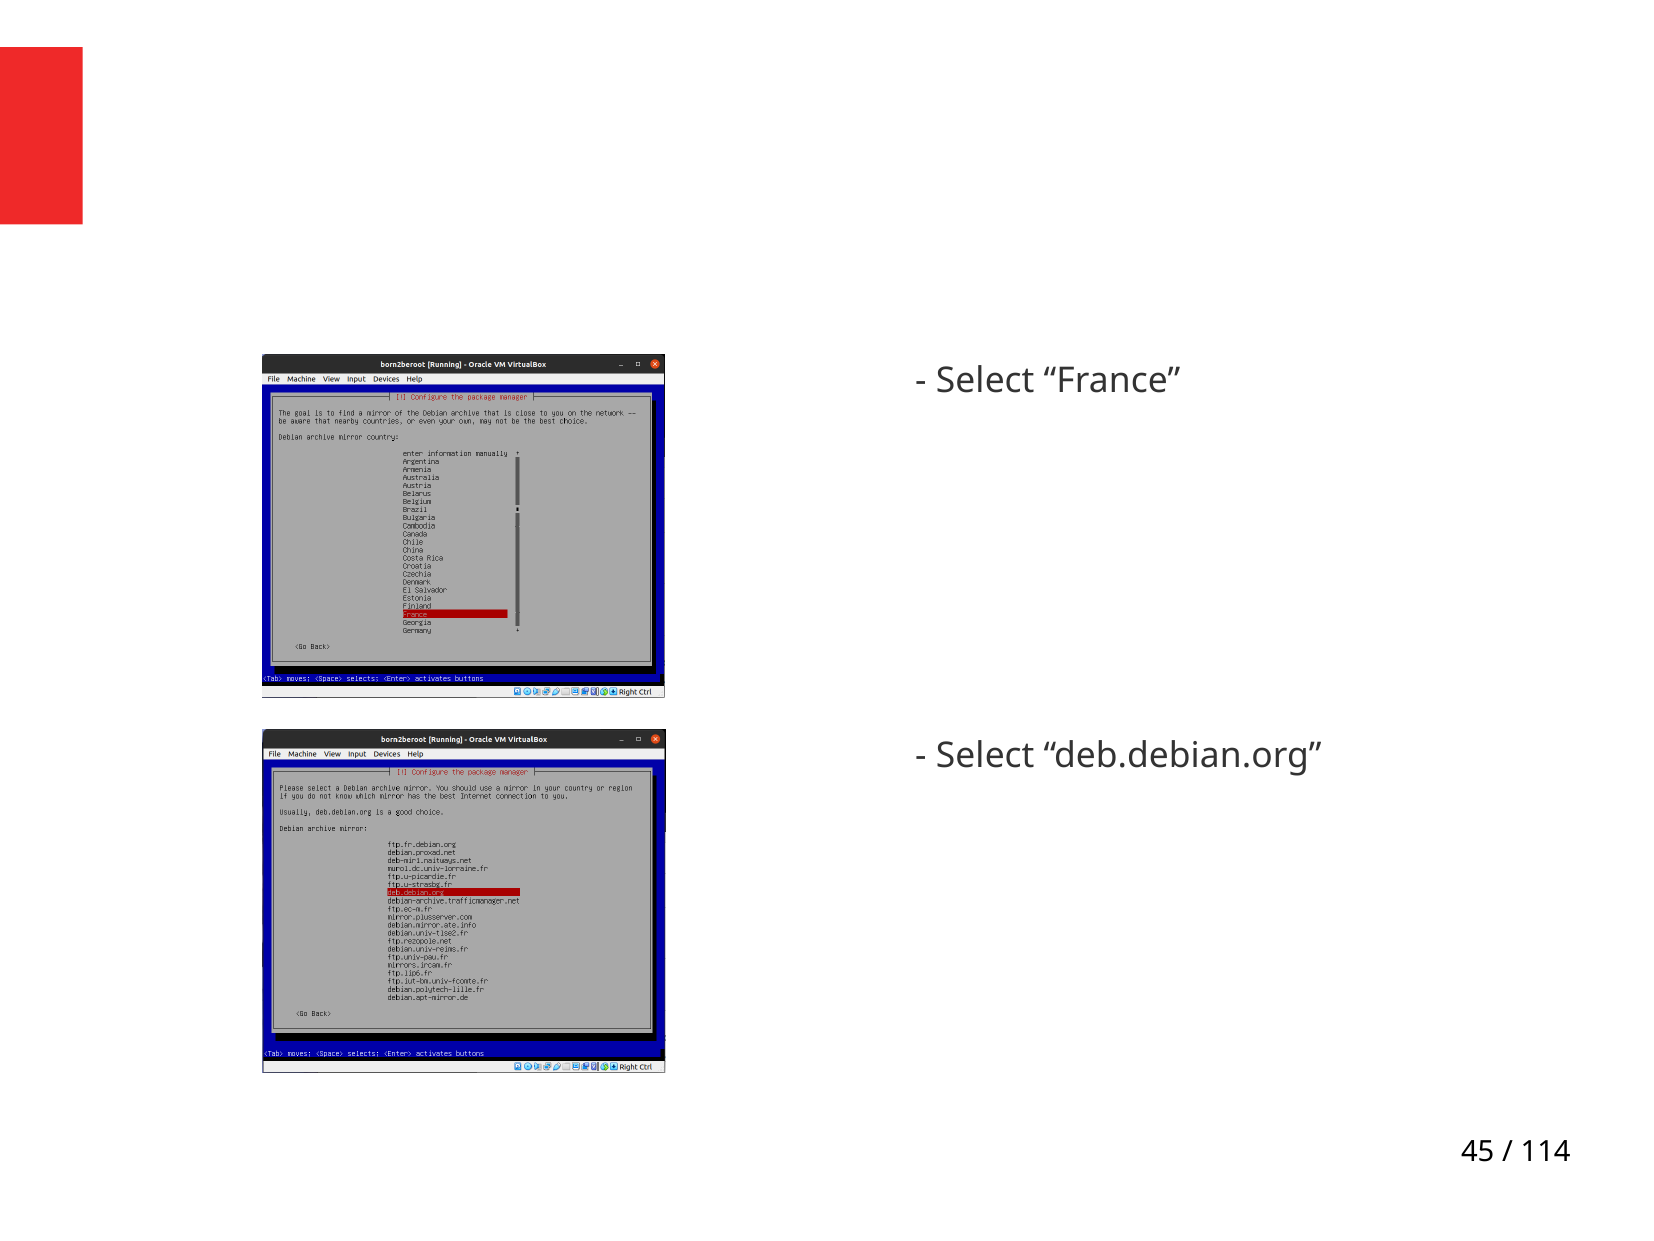

# - Select “France”
- Select “deb.debian.org”
45